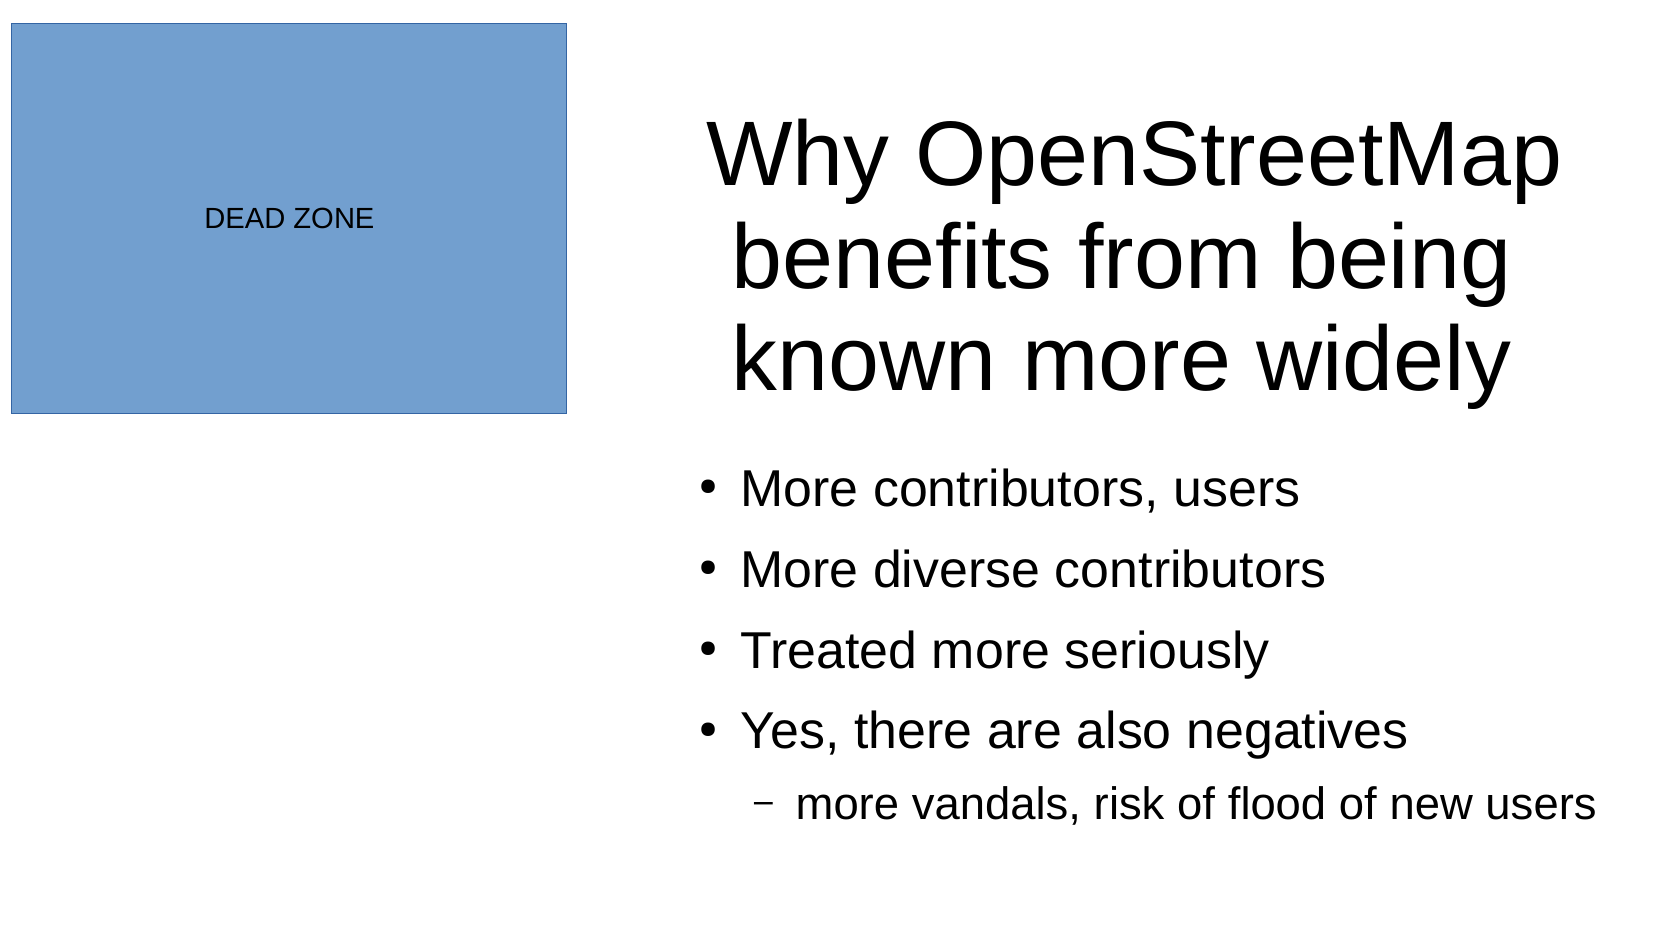

# Why OpenStreetMap benefits from being known more widely
More contributors, users
More diverse contributors
Treated more seriously
Yes, there are also negatives
more vandals, risk of flood of new users